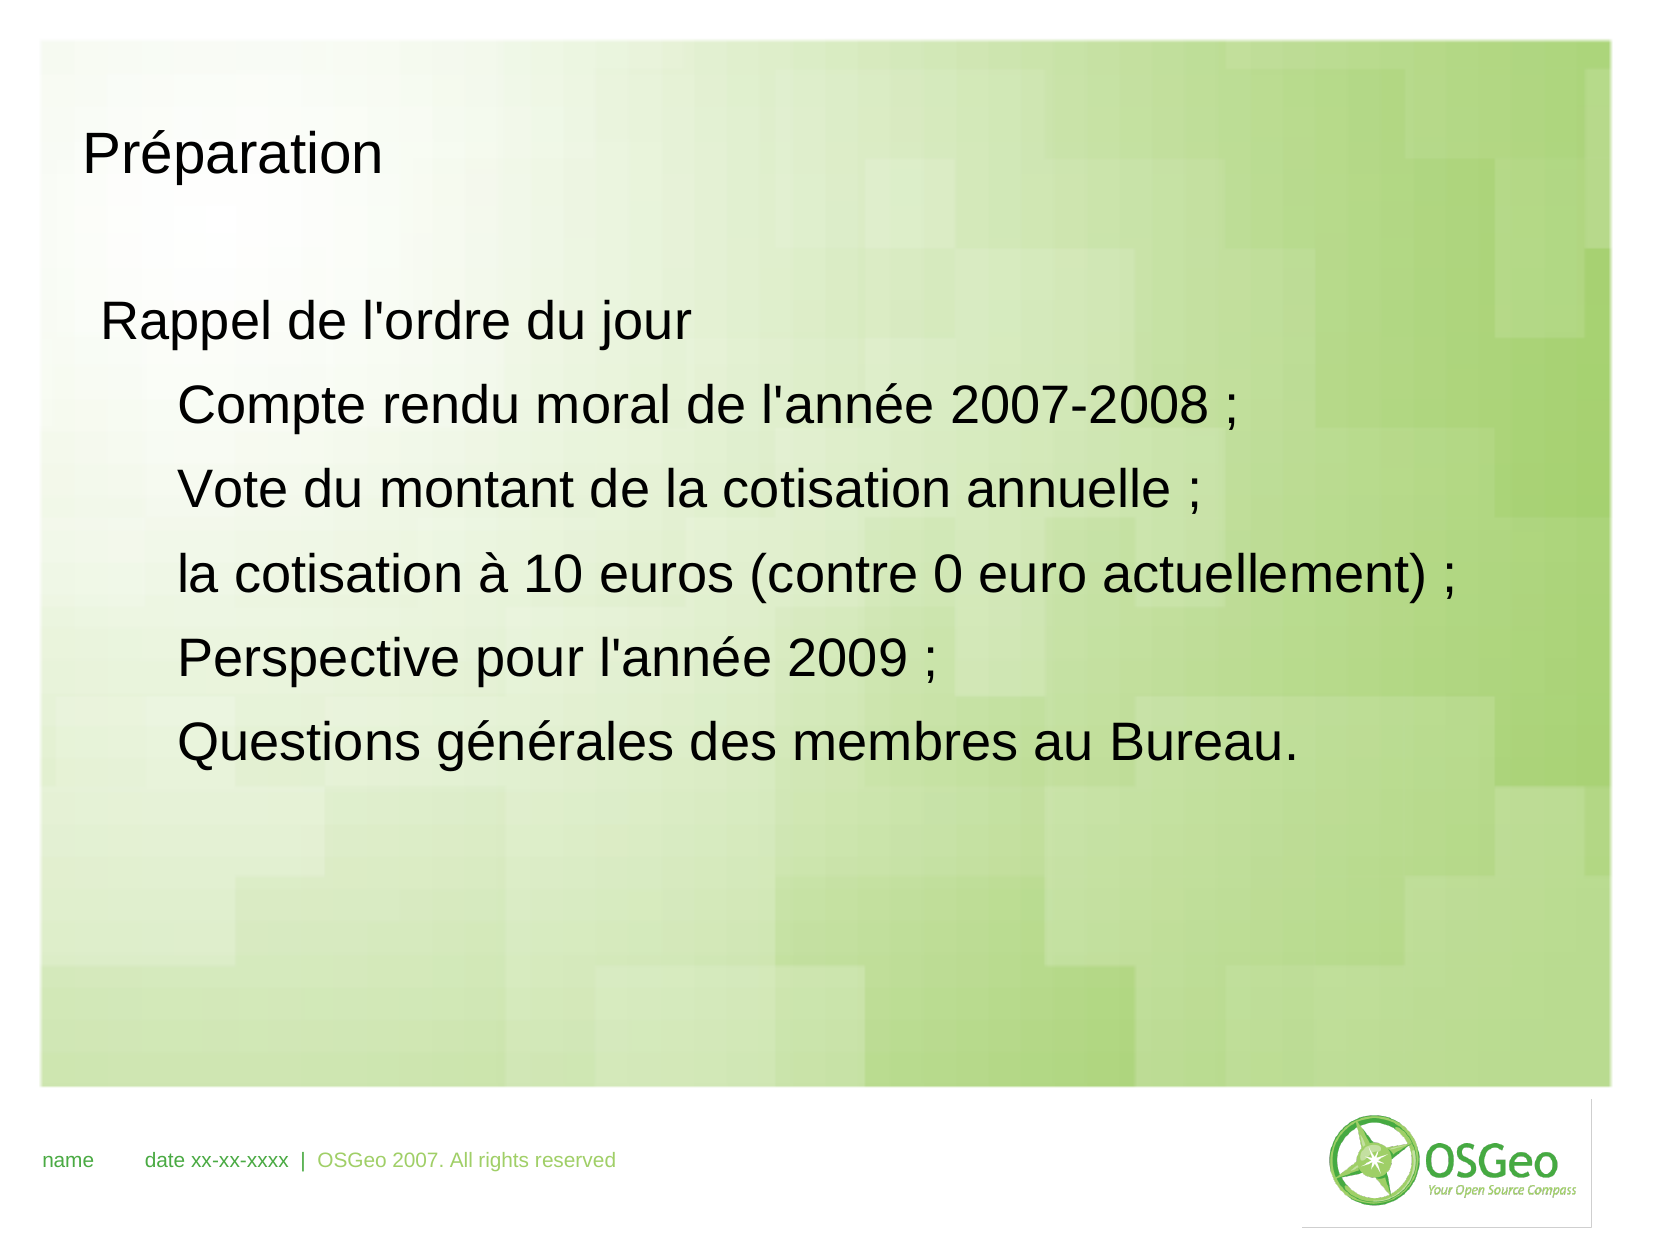

# Préparation
Rappel de l'ordre du jour
Compte rendu moral de l'année 2007-2008 ;
Vote du montant de la cotisation annuelle ;
la cotisation à 10 euros (contre 0 euro actuellement) ;
Perspective pour l'année 2009 ;
Questions générales des membres au Bureau.